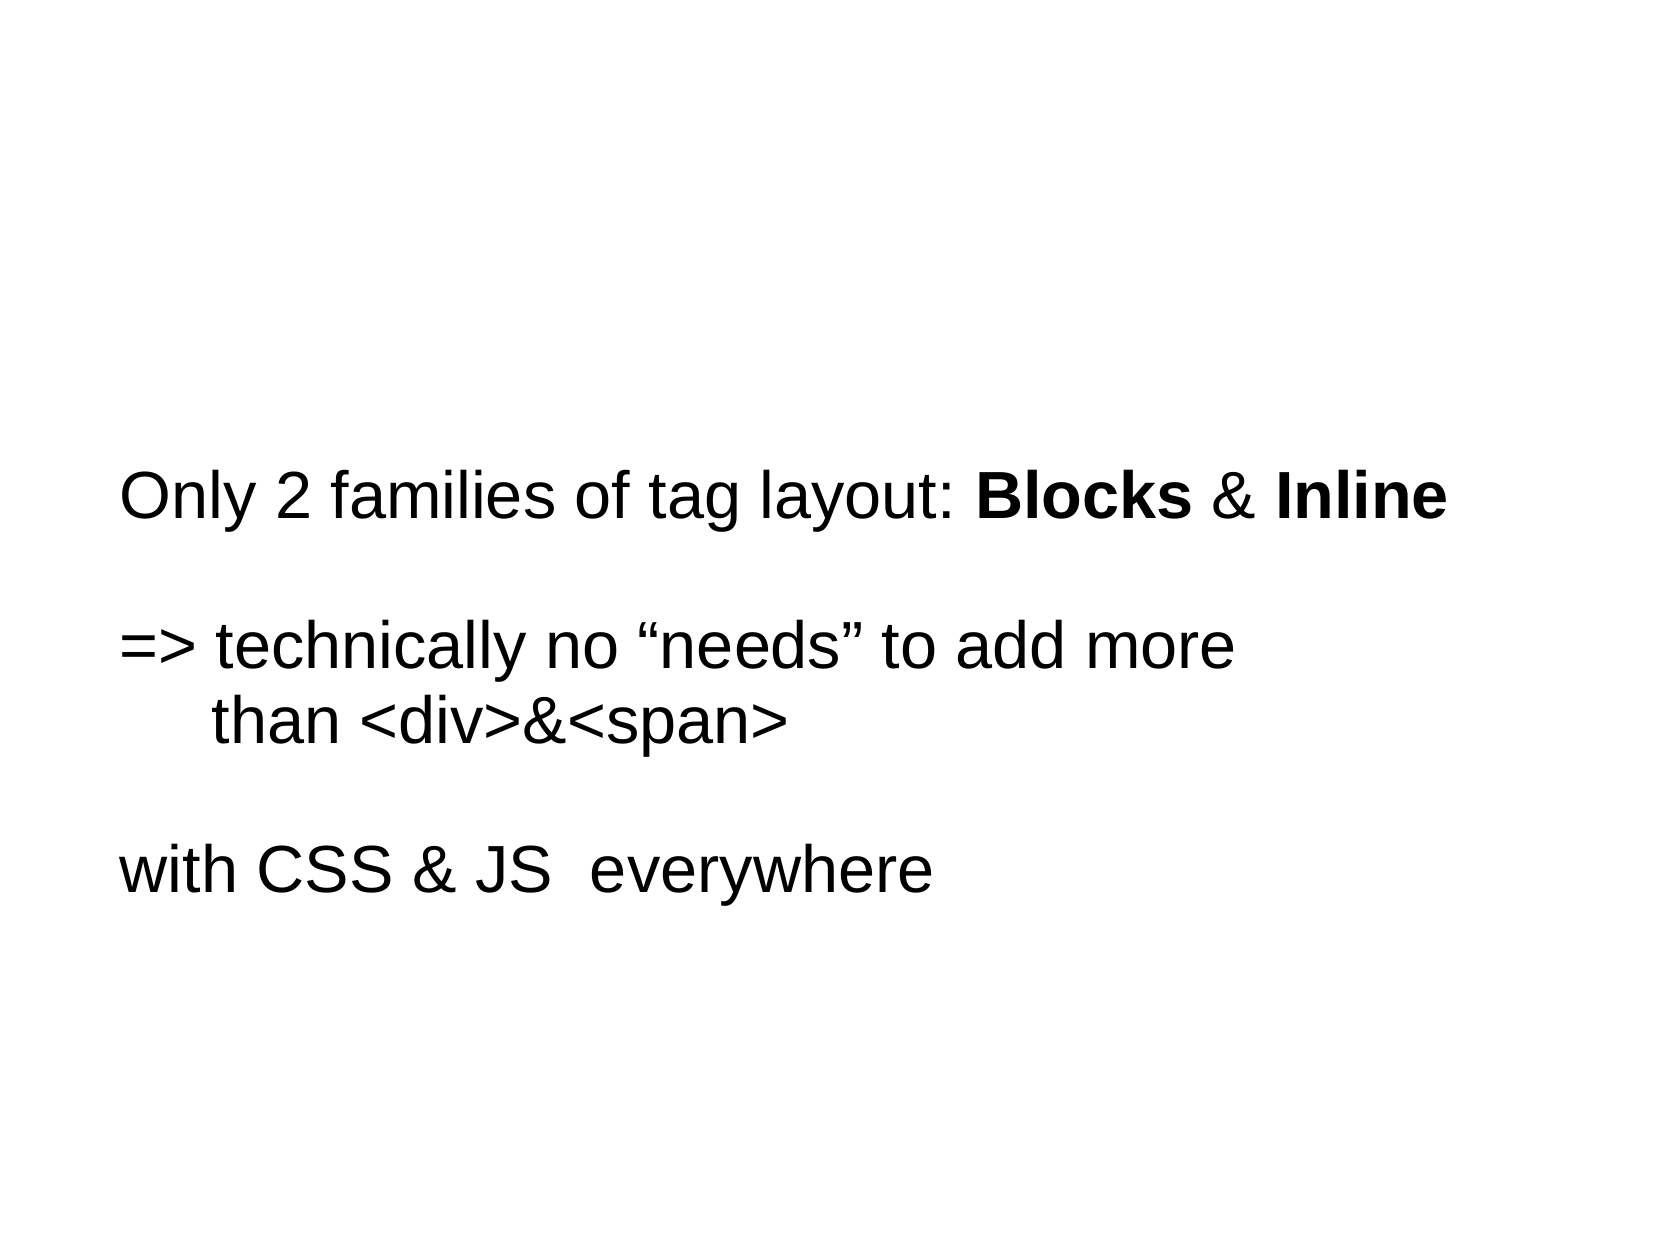

Only 2 families of tag layout: Blocks & Inline
=> technically no “needs” to add more
 than <div>&<span>
with CSS & JS everywhere